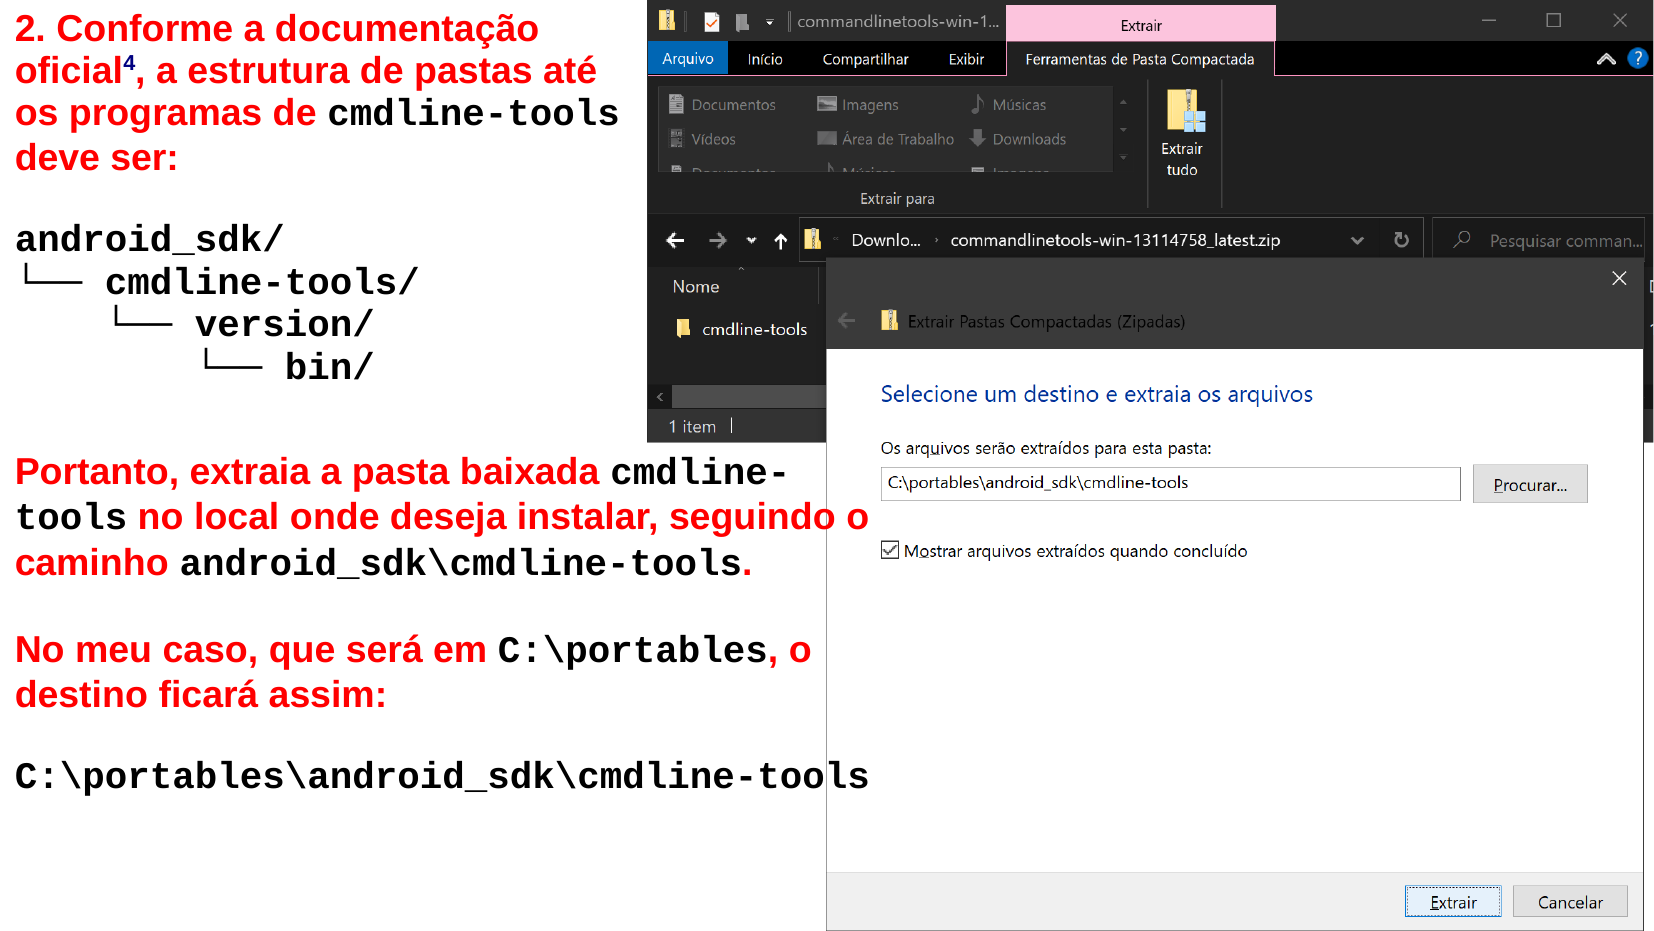

2. Conforme a documentação oficial4, a estrutura de pastas até os programas de cmdline-tools deve ser:
android_sdk/
└── cmdline-tools/
 └── version/
 └── bin/
Portanto, extraia a pasta baixada cmdline-tools no local onde deseja instalar, seguindo o caminho android_sdk\cmdline-tools.
No meu caso, que será em C:\portables, o destino ficará assim:
C:\portables\android_sdk\cmdline-tools